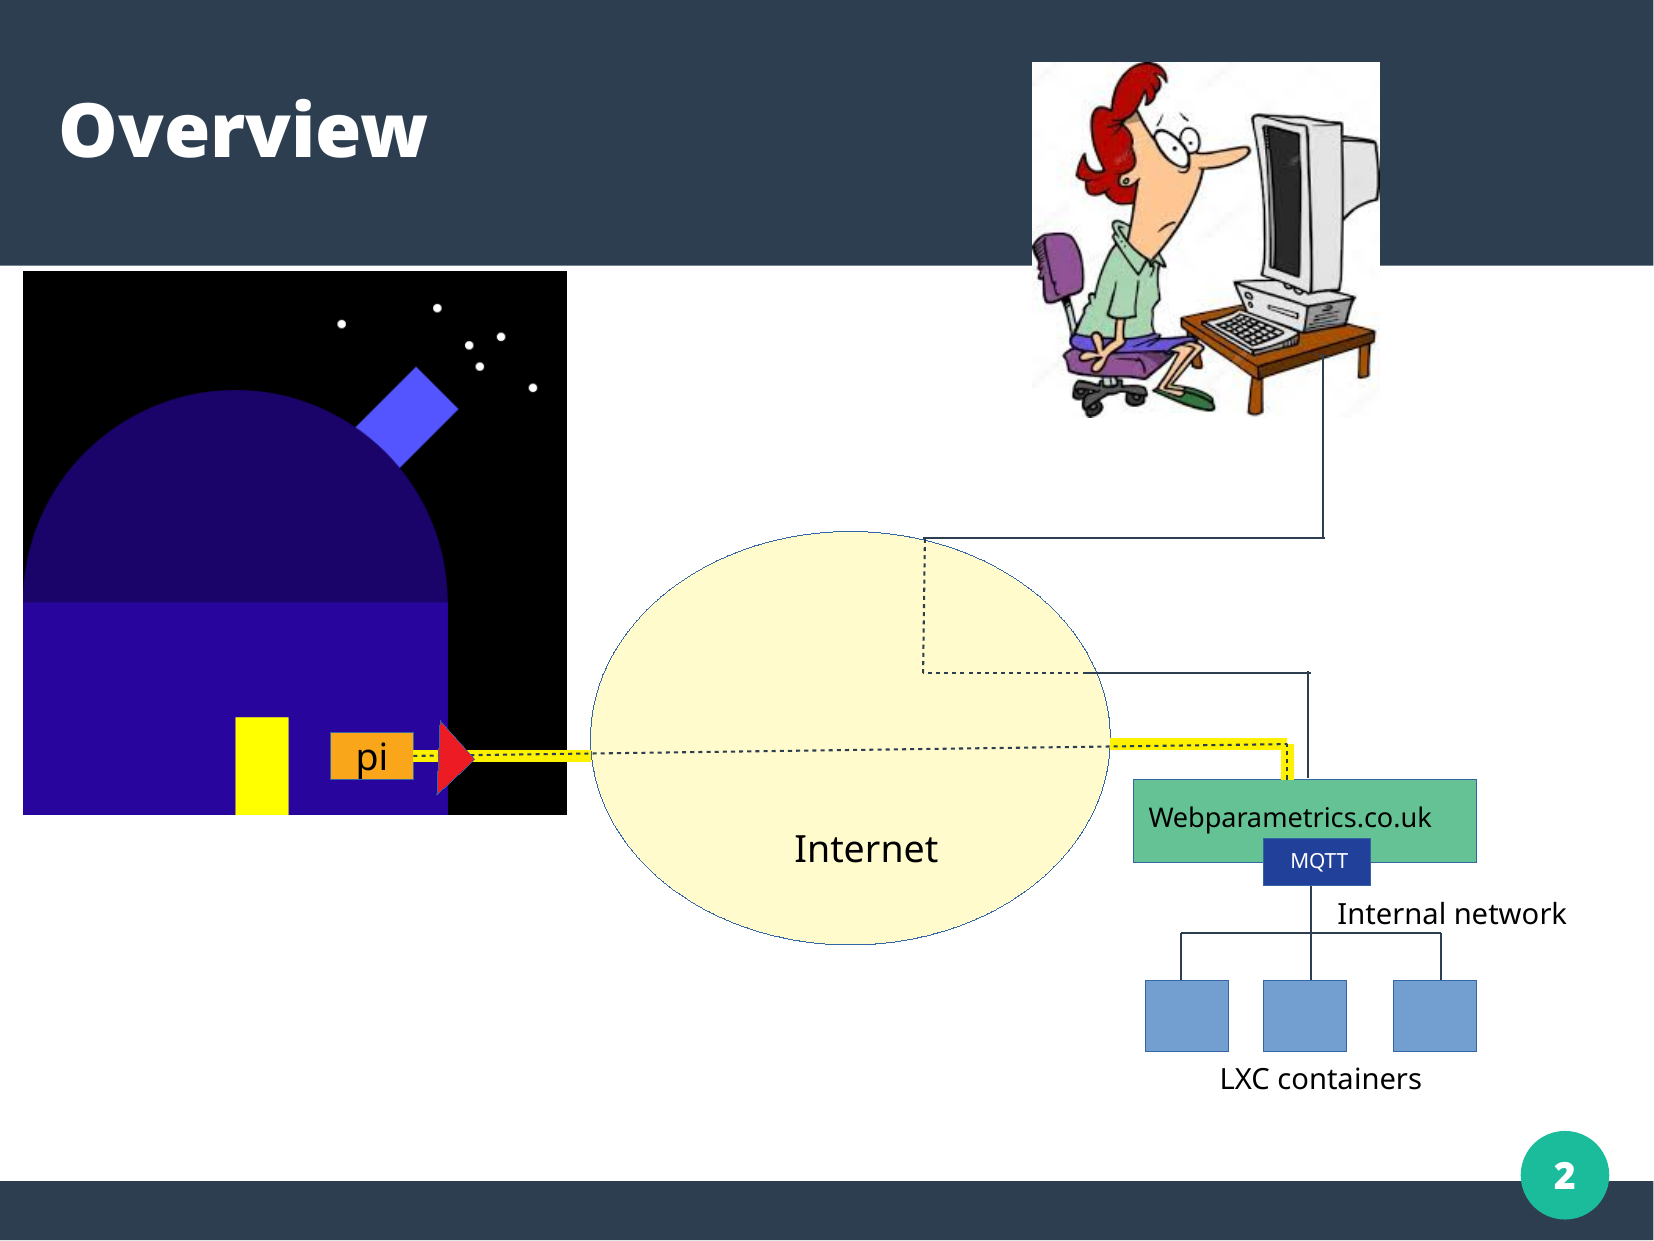

# Overview
Observatory
pi
Webparametrics.co.uk
Internet
MQTT
Internal network
LXC containers
2